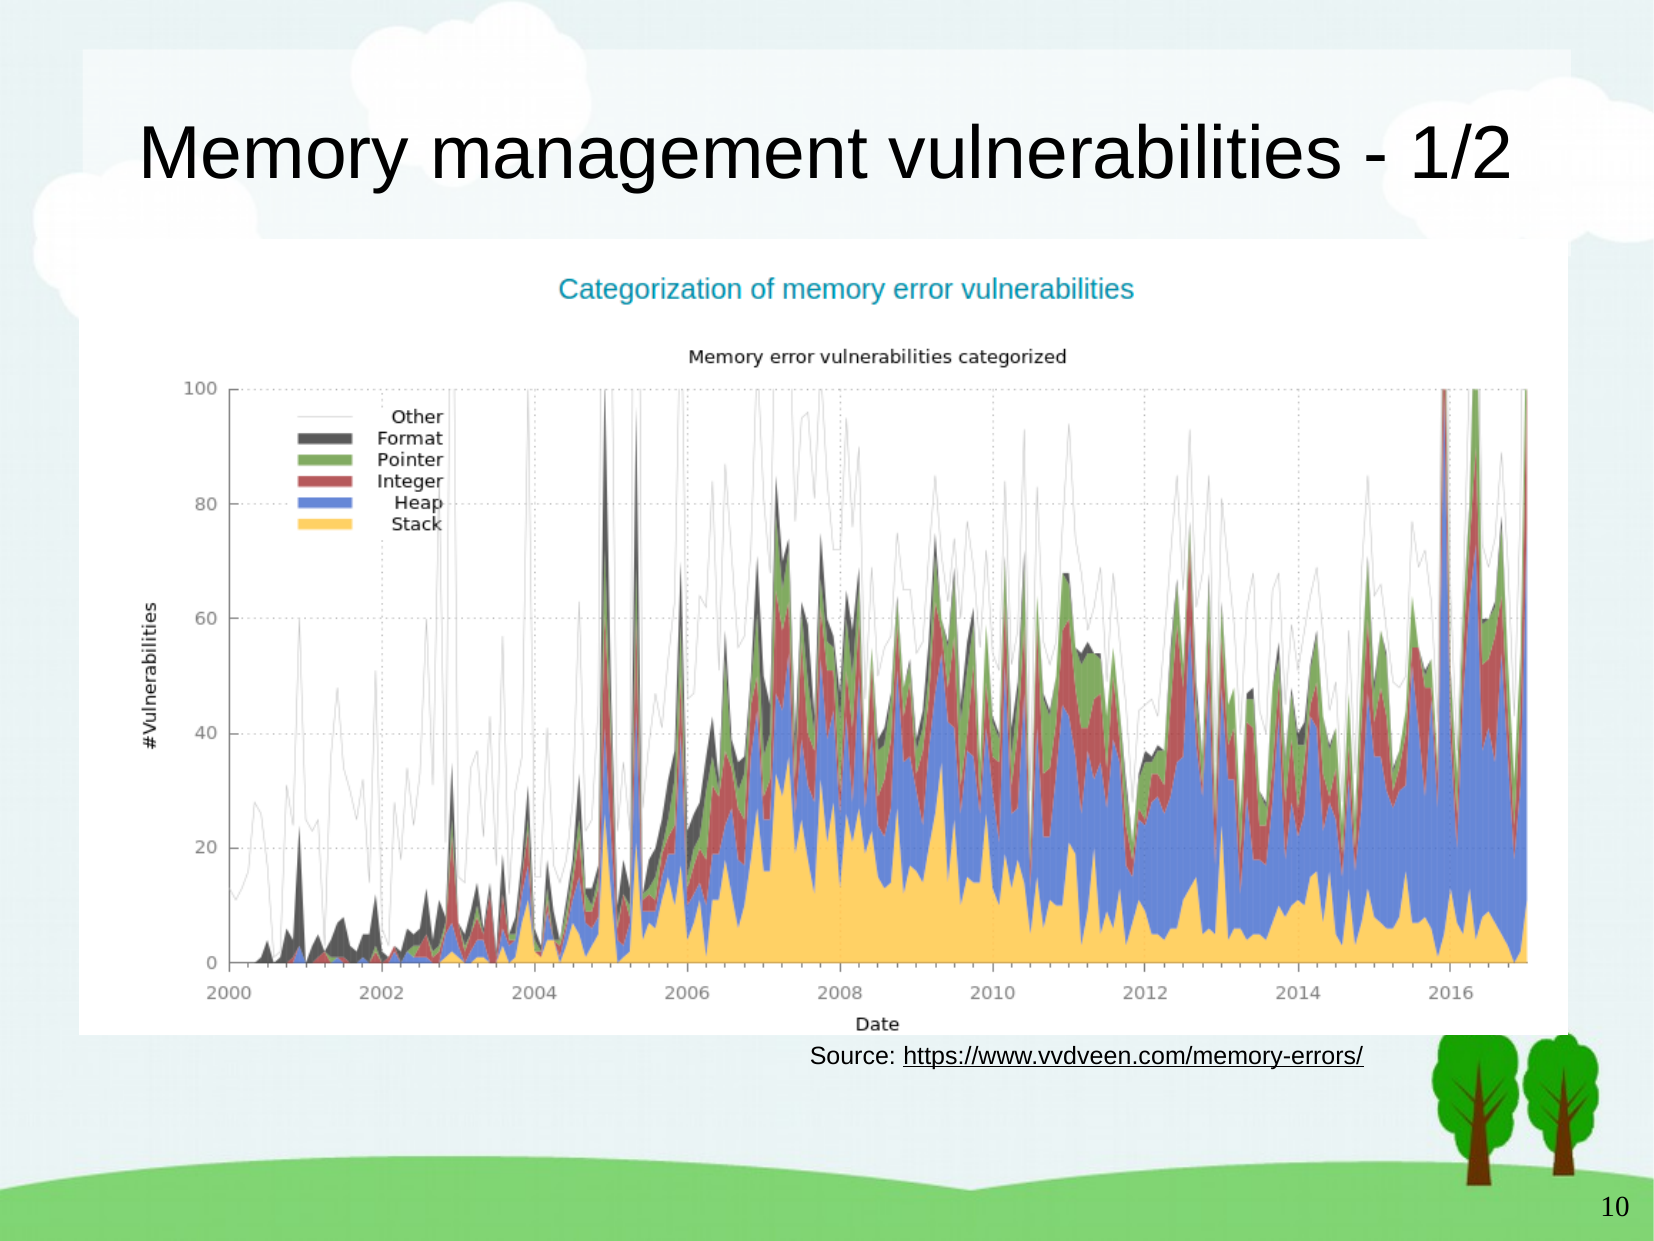

# Memory management vulnerabilities - 1/2
Source: https://www.vvdveen.com/memory-errors/
10